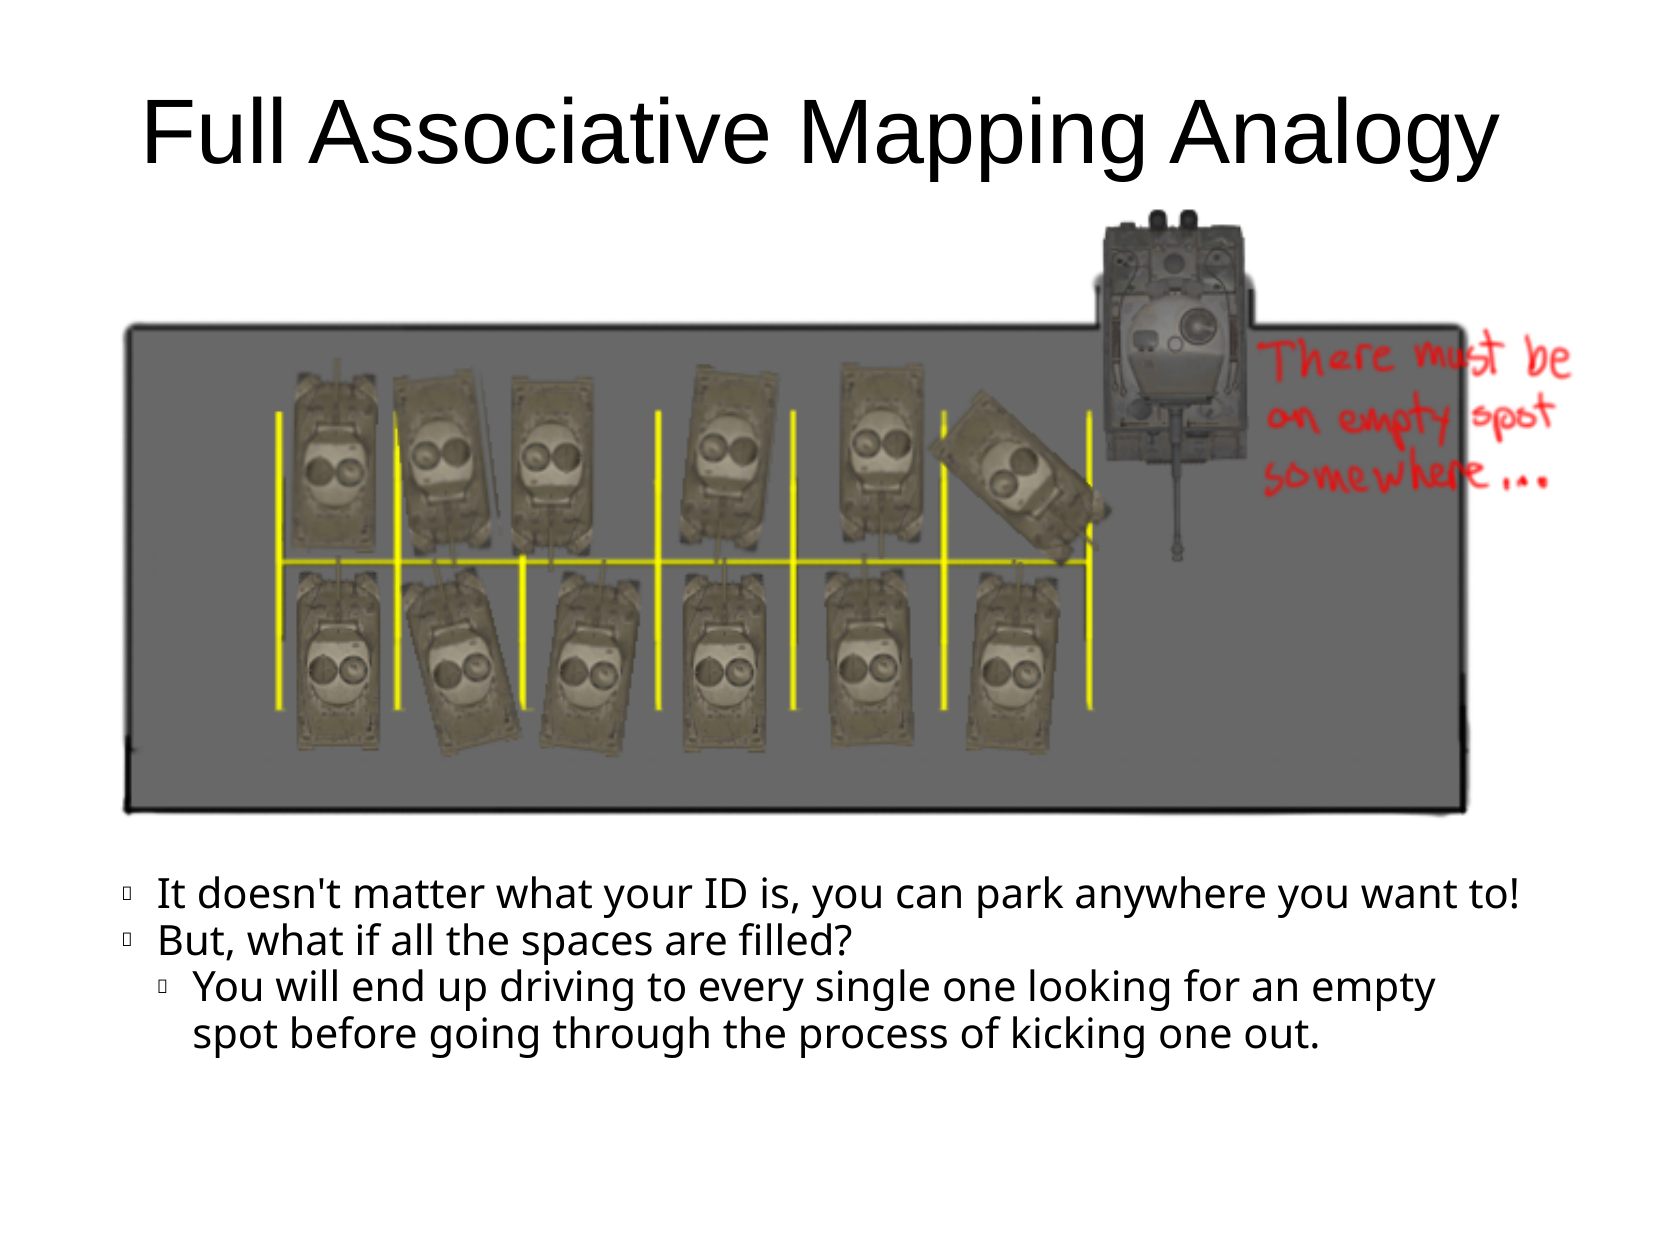

Full Associative Mapping Analogy
It doesn't matter what your ID is, you can park anywhere you want to!
But, what if all the spaces are filled?
You will end up driving to every single one looking for an empty spot before going through the process of kicking one out.